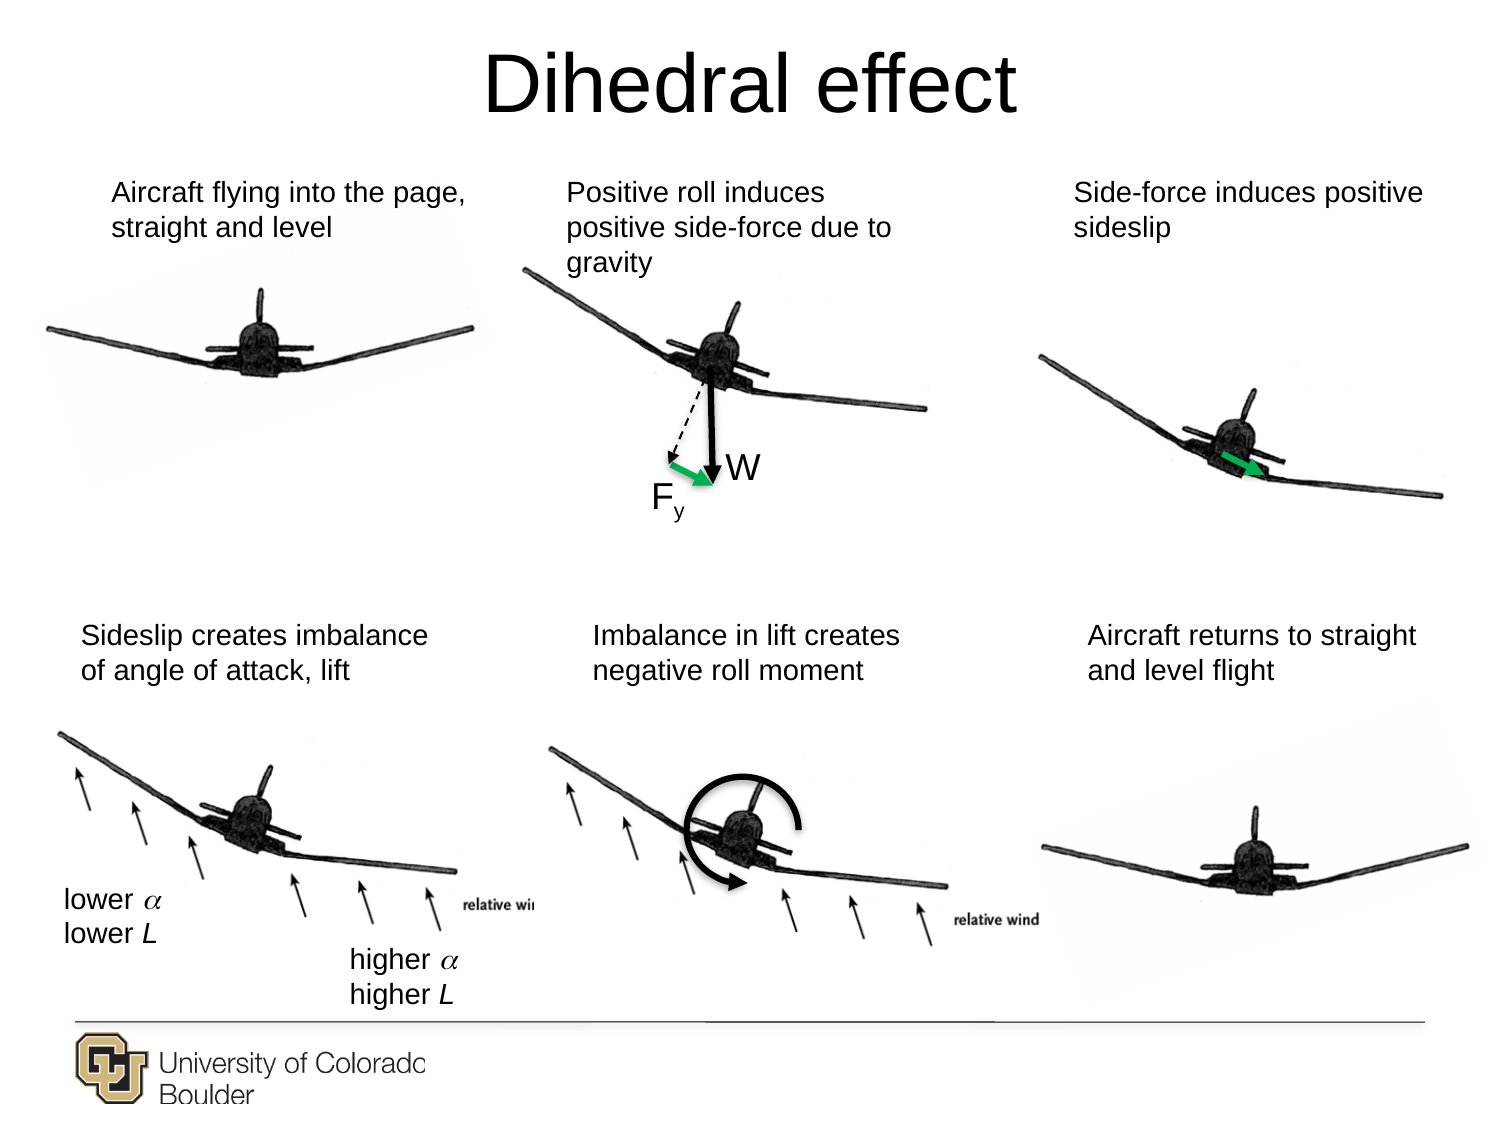

# Dihedral effect
Aircraft flying into the page, straight and level
Side-force induces positive sideslip
Positive roll induces positive side-force due to gravity
W
Fy
Sideslip creates imbalance of angle of attack, lift
lower a
lower L
higher a
higher L
Imbalance in lift creates negative roll moment
Aircraft returns to straight and level flight